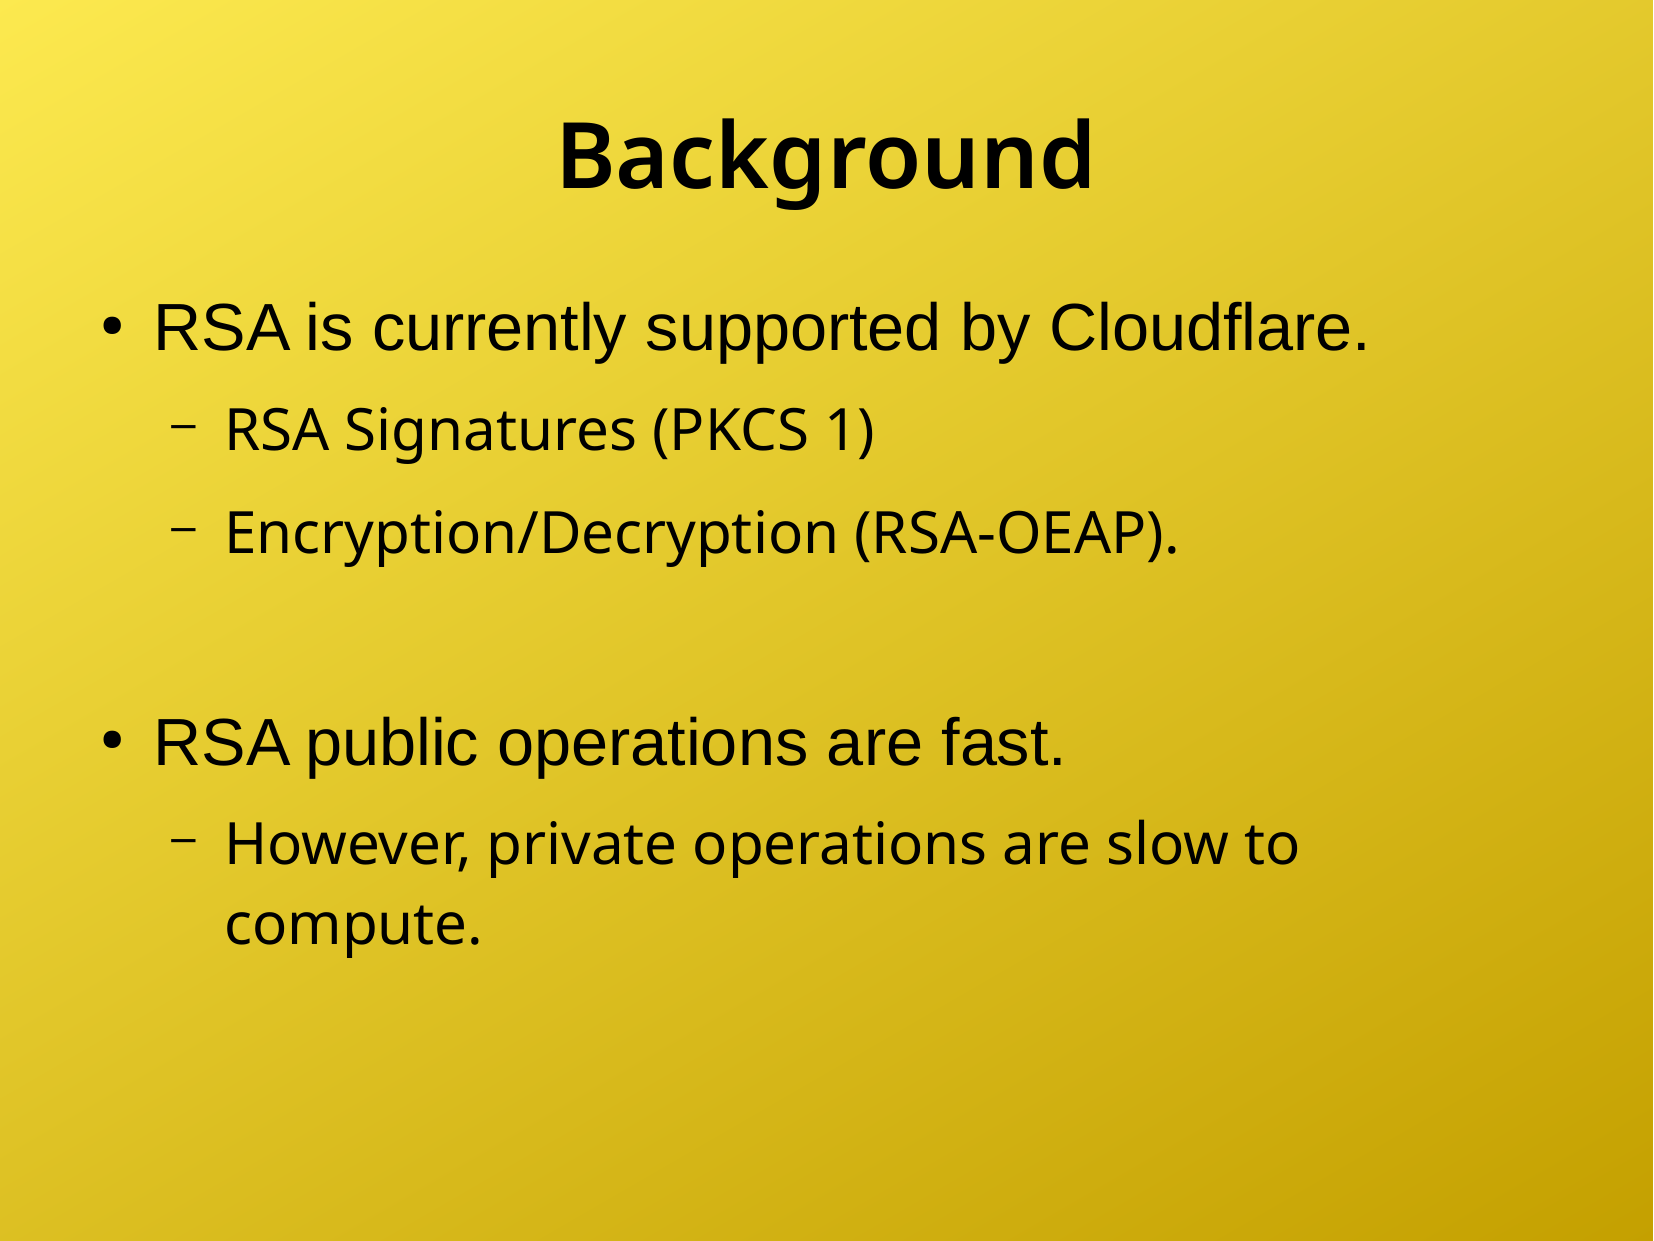

# Background
RSA is currently supported by Cloudflare.
RSA Signatures (PKCS 1)
Encryption/Decryption (RSA-OEAP).
RSA public operations are fast.
However, private operations are slow to compute.